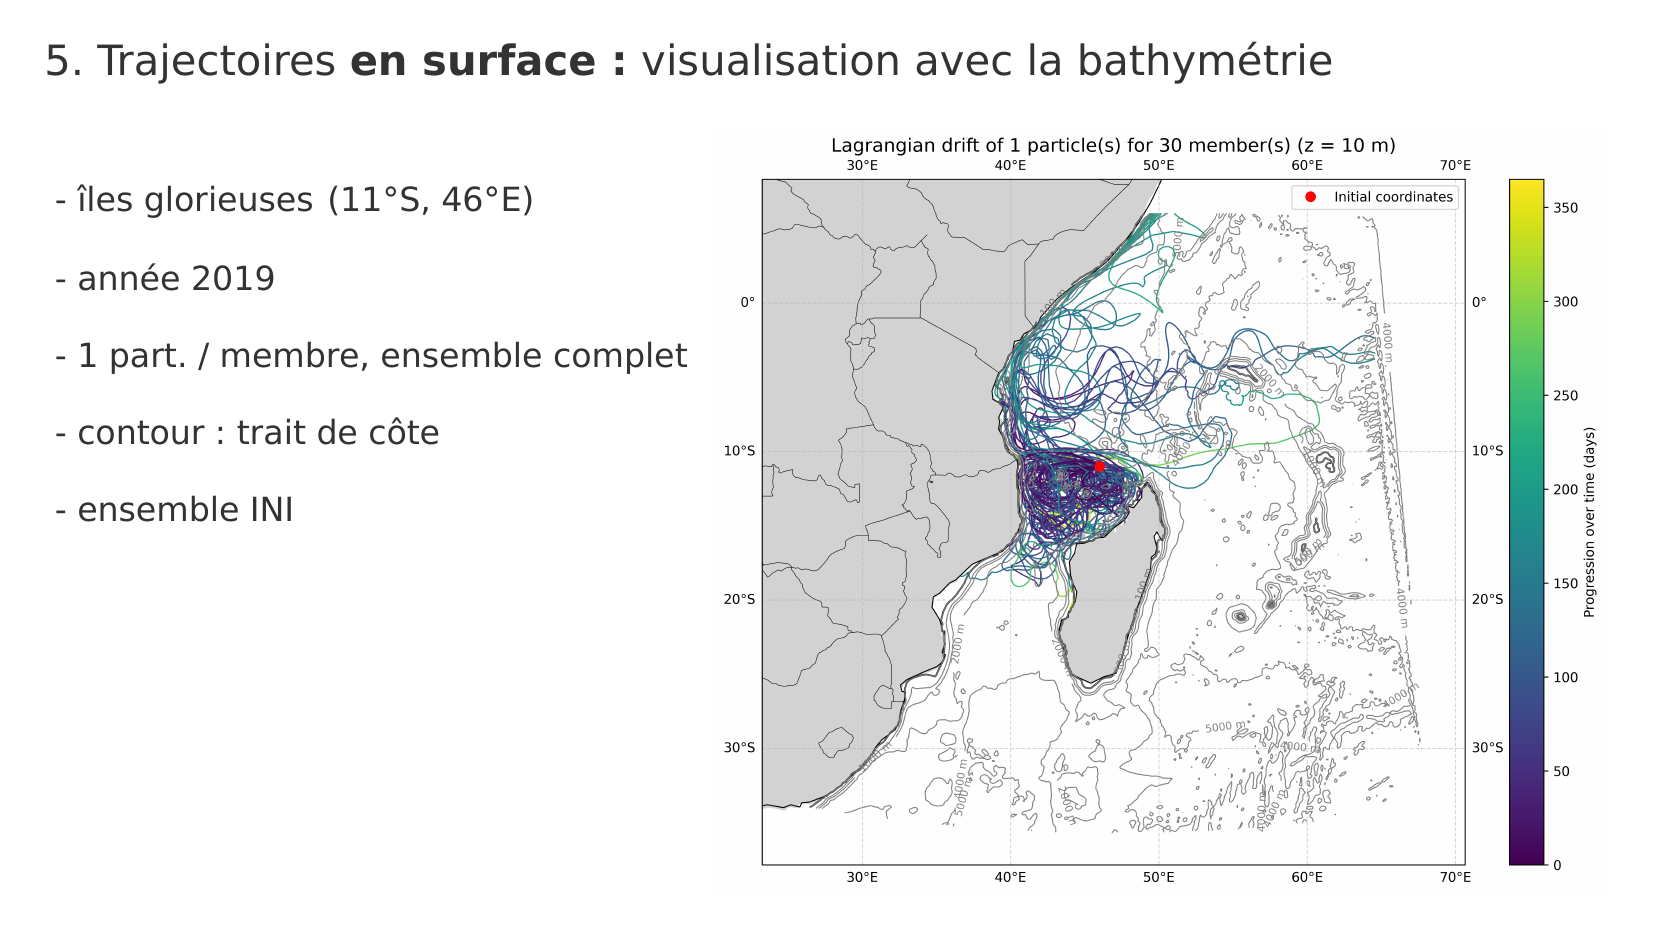

5. Trajectoires en surface : visualisation avec la bathymétrie
 - îles glorieuses (11°S, 46°E)
 - année 2019
 - 1 part. / membre, ensemble complet
 - contour : trait de côte
 - ensemble INI